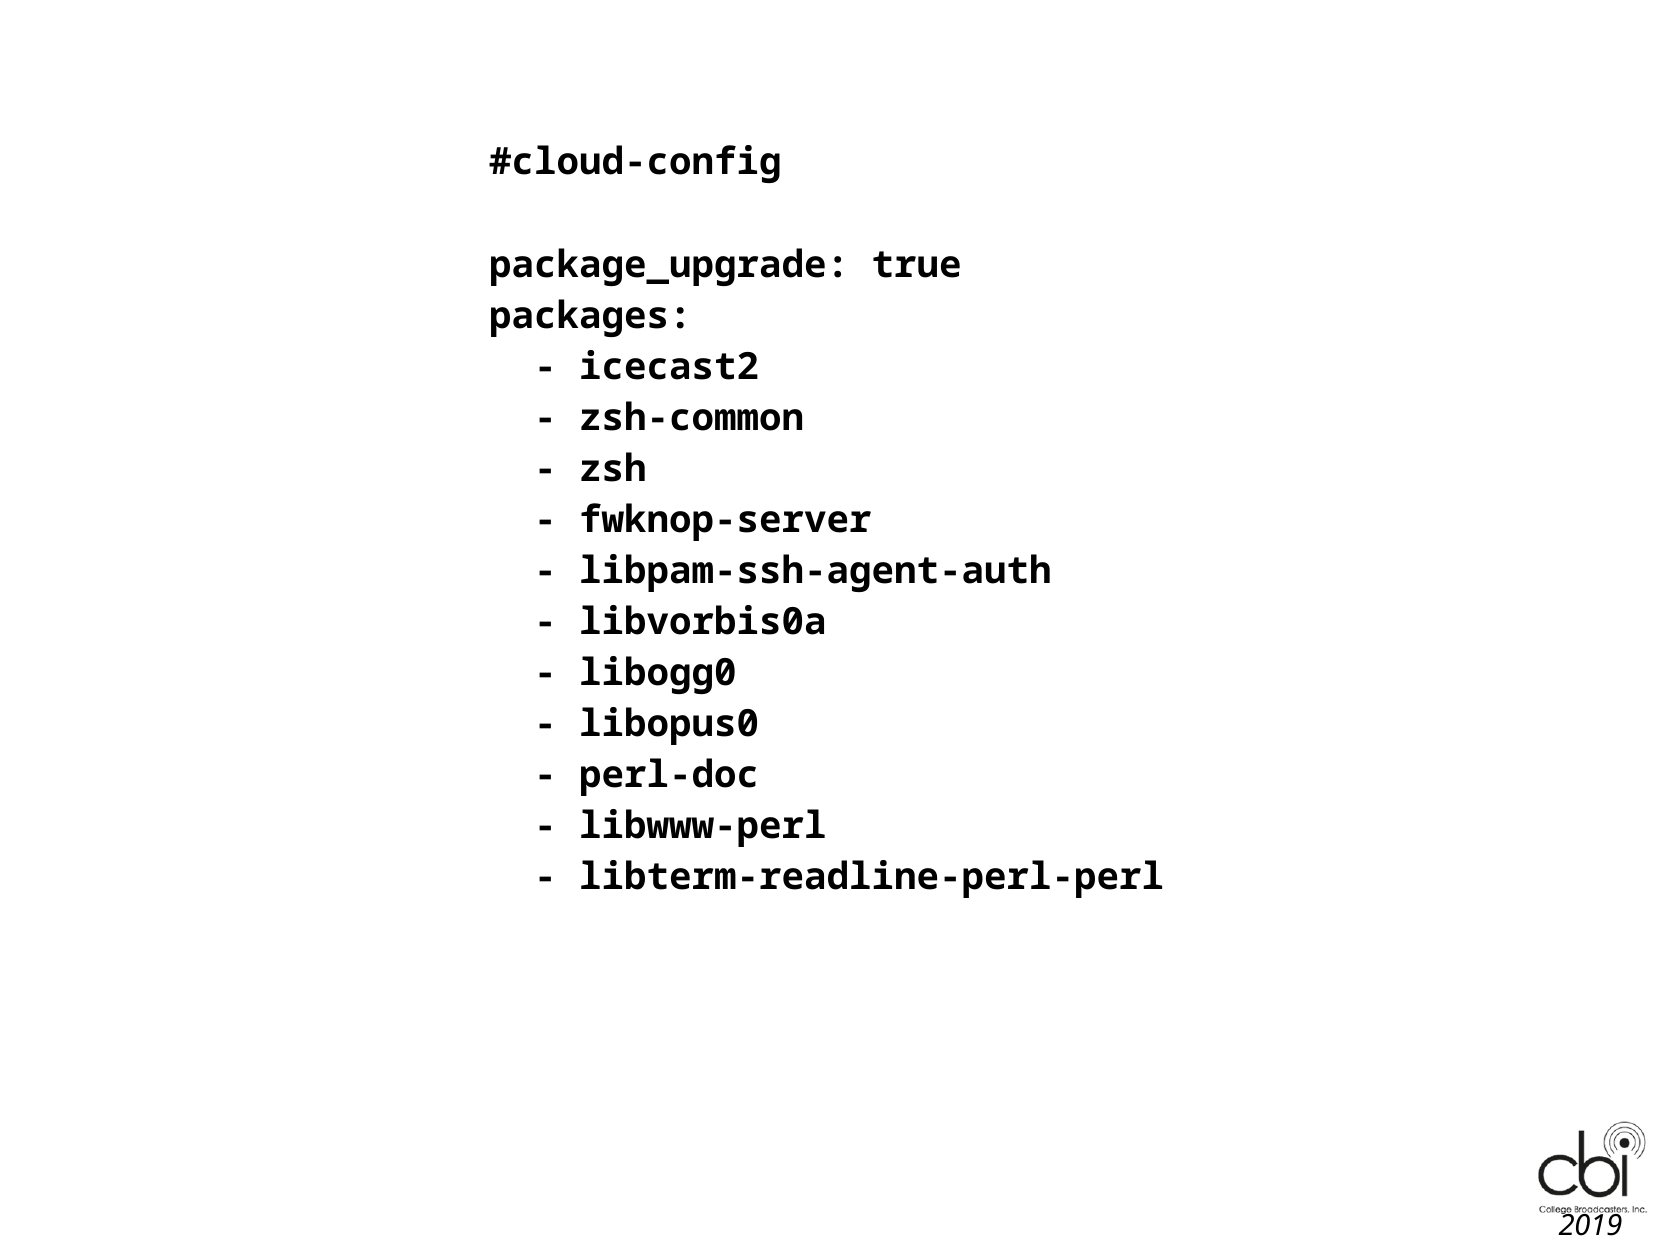

#cloud-config
package_upgrade: true
packages:
 - icecast2
 - zsh-common
 - zsh
 - fwknop-server
 - libpam-ssh-agent-auth
 - libvorbis0a
 - libogg0
 - libopus0
 - perl-doc
 - libwww-perl
 - libterm-readline-perl-perl